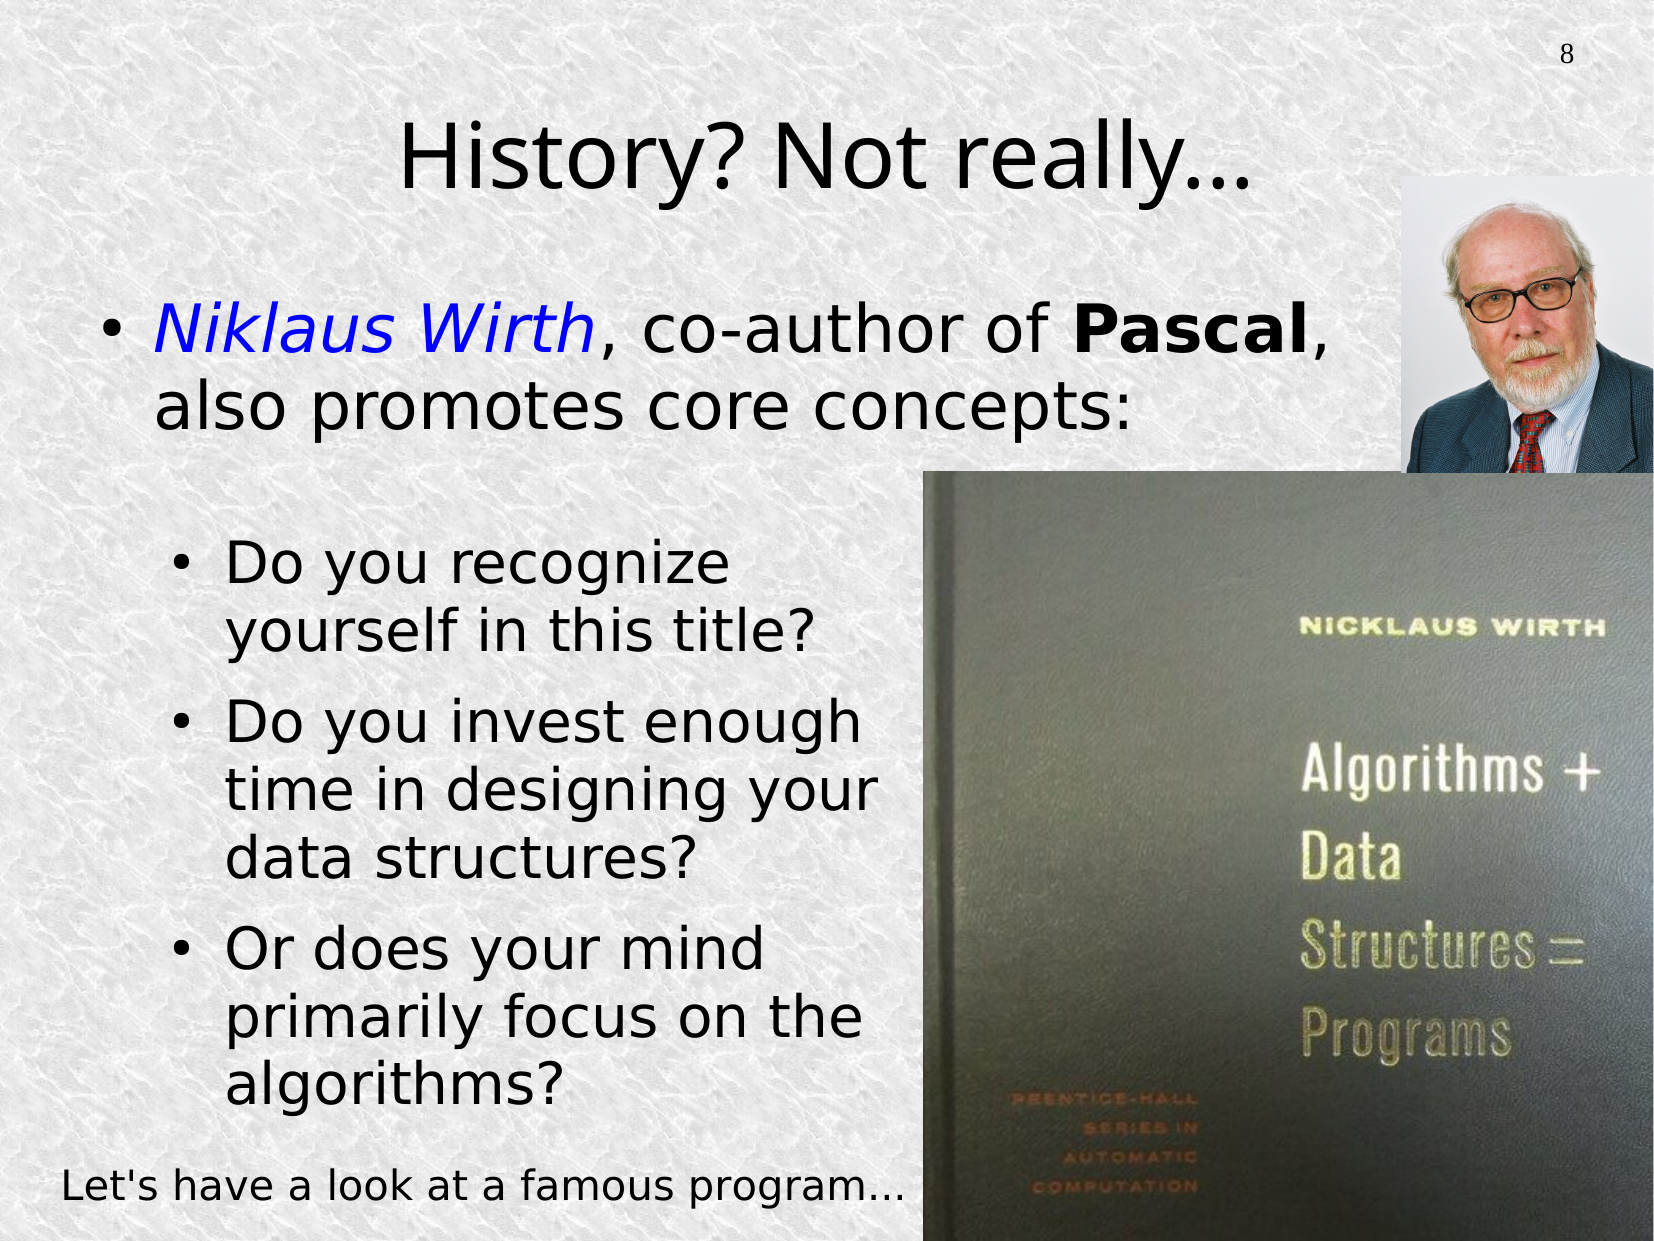

8
# History? Not really...
Niklaus Wirth, co-author of Pascal,
also promotes core concepts:
Do you recognize
yourself in this title?
Do you invest enough
time in designing your
data structures?
Or does your mind
primarily focus on the
algorithms?
Let's have a look at a famous program...